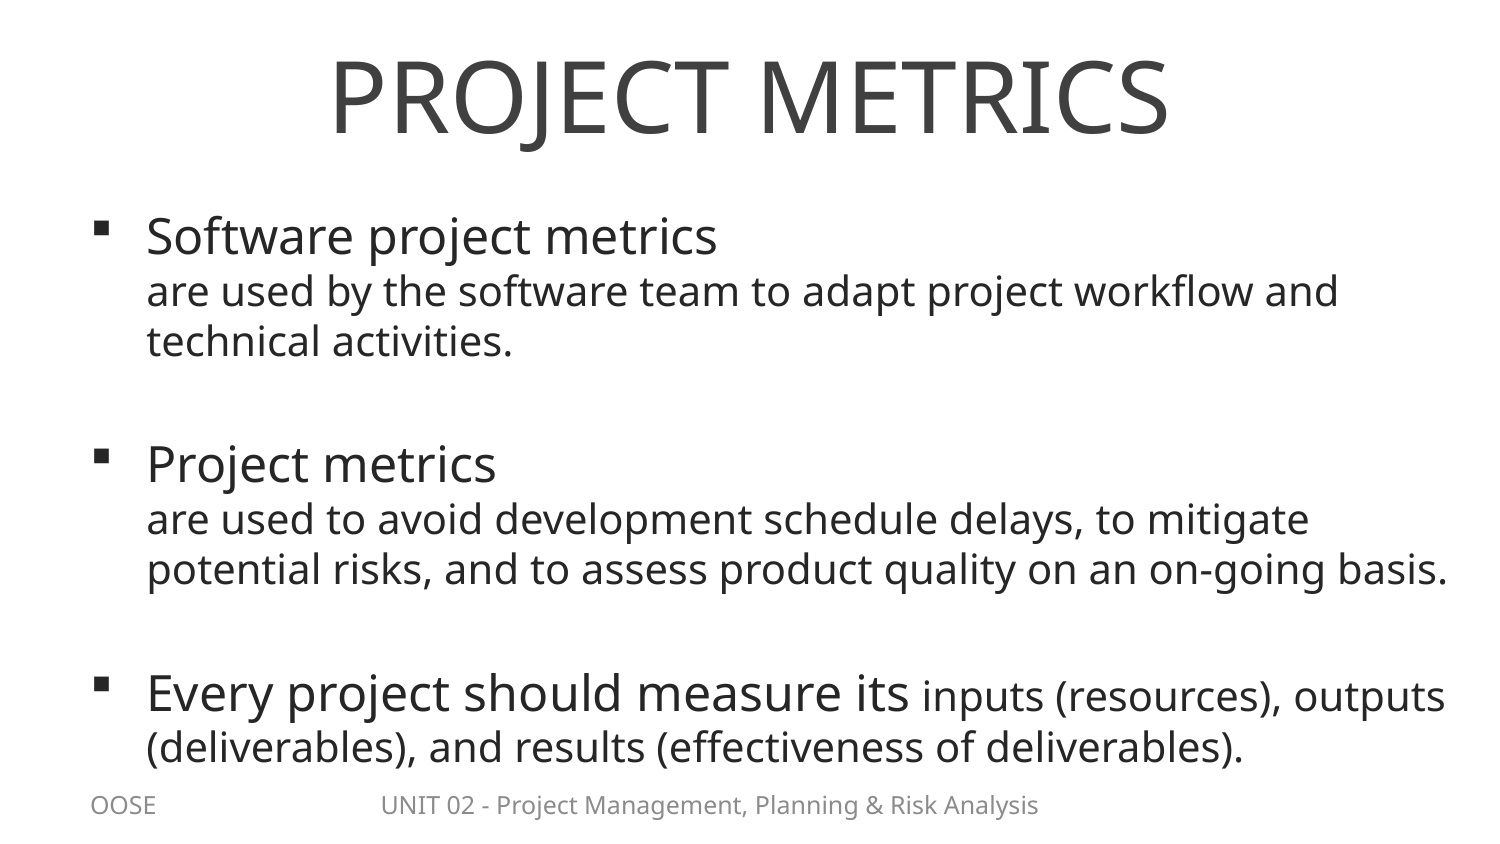

# Project metrics
Software project metrics
are used by the software team to adapt project workflow and technical activities.
Project metrics
are used to avoid development schedule delays, to mitigate potential risks, and to assess product quality on an on-going basis.
Every project should measure its inputs (resources), outputs (deliverables), and results (effectiveness of deliverables).
OOSE
UNIT 02 - Project Management, Planning & Risk Analysis